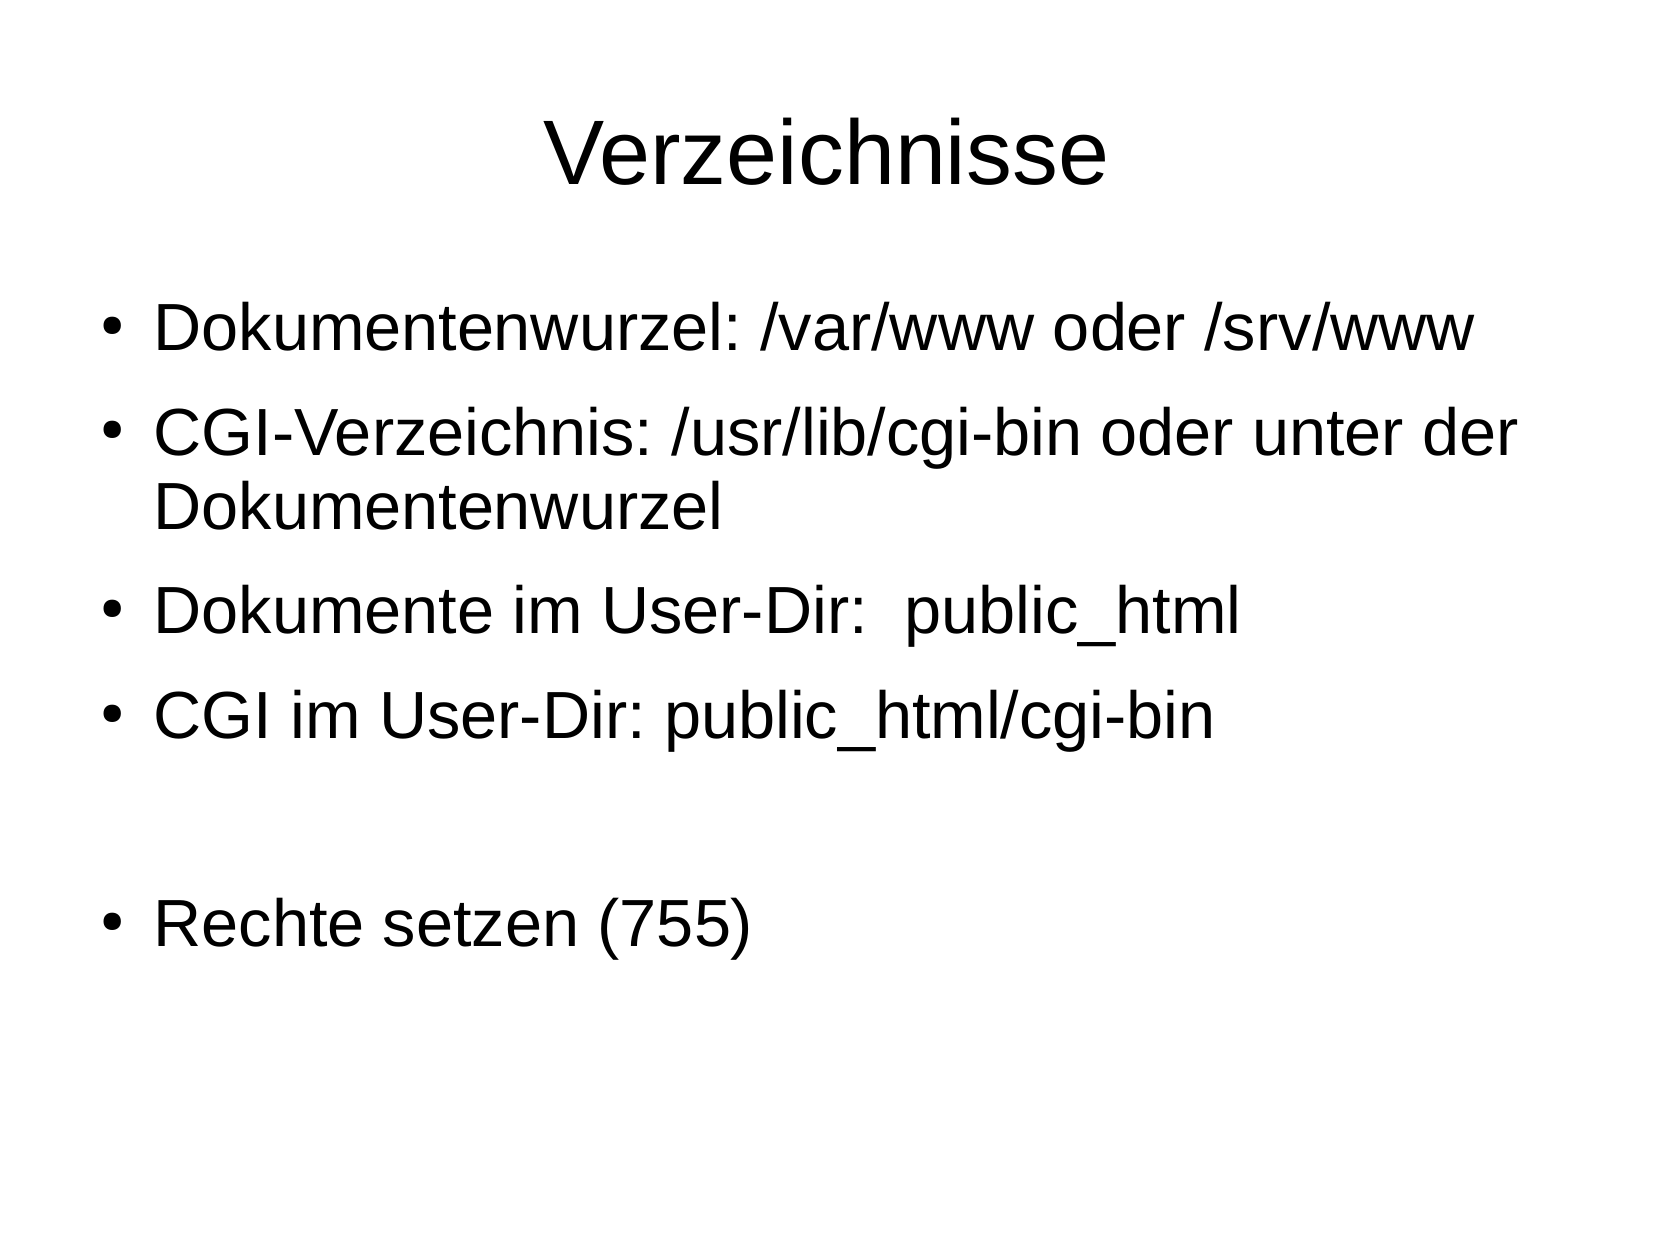

# Verzeichnisse
Dokumentenwurzel: /var/www oder /srv/www
CGI-Verzeichnis: /usr/lib/cgi-bin oder unter der Dokumentenwurzel
Dokumente im User-Dir: public_html
CGI im User-Dir: public_html/cgi-bin
Rechte setzen (755)